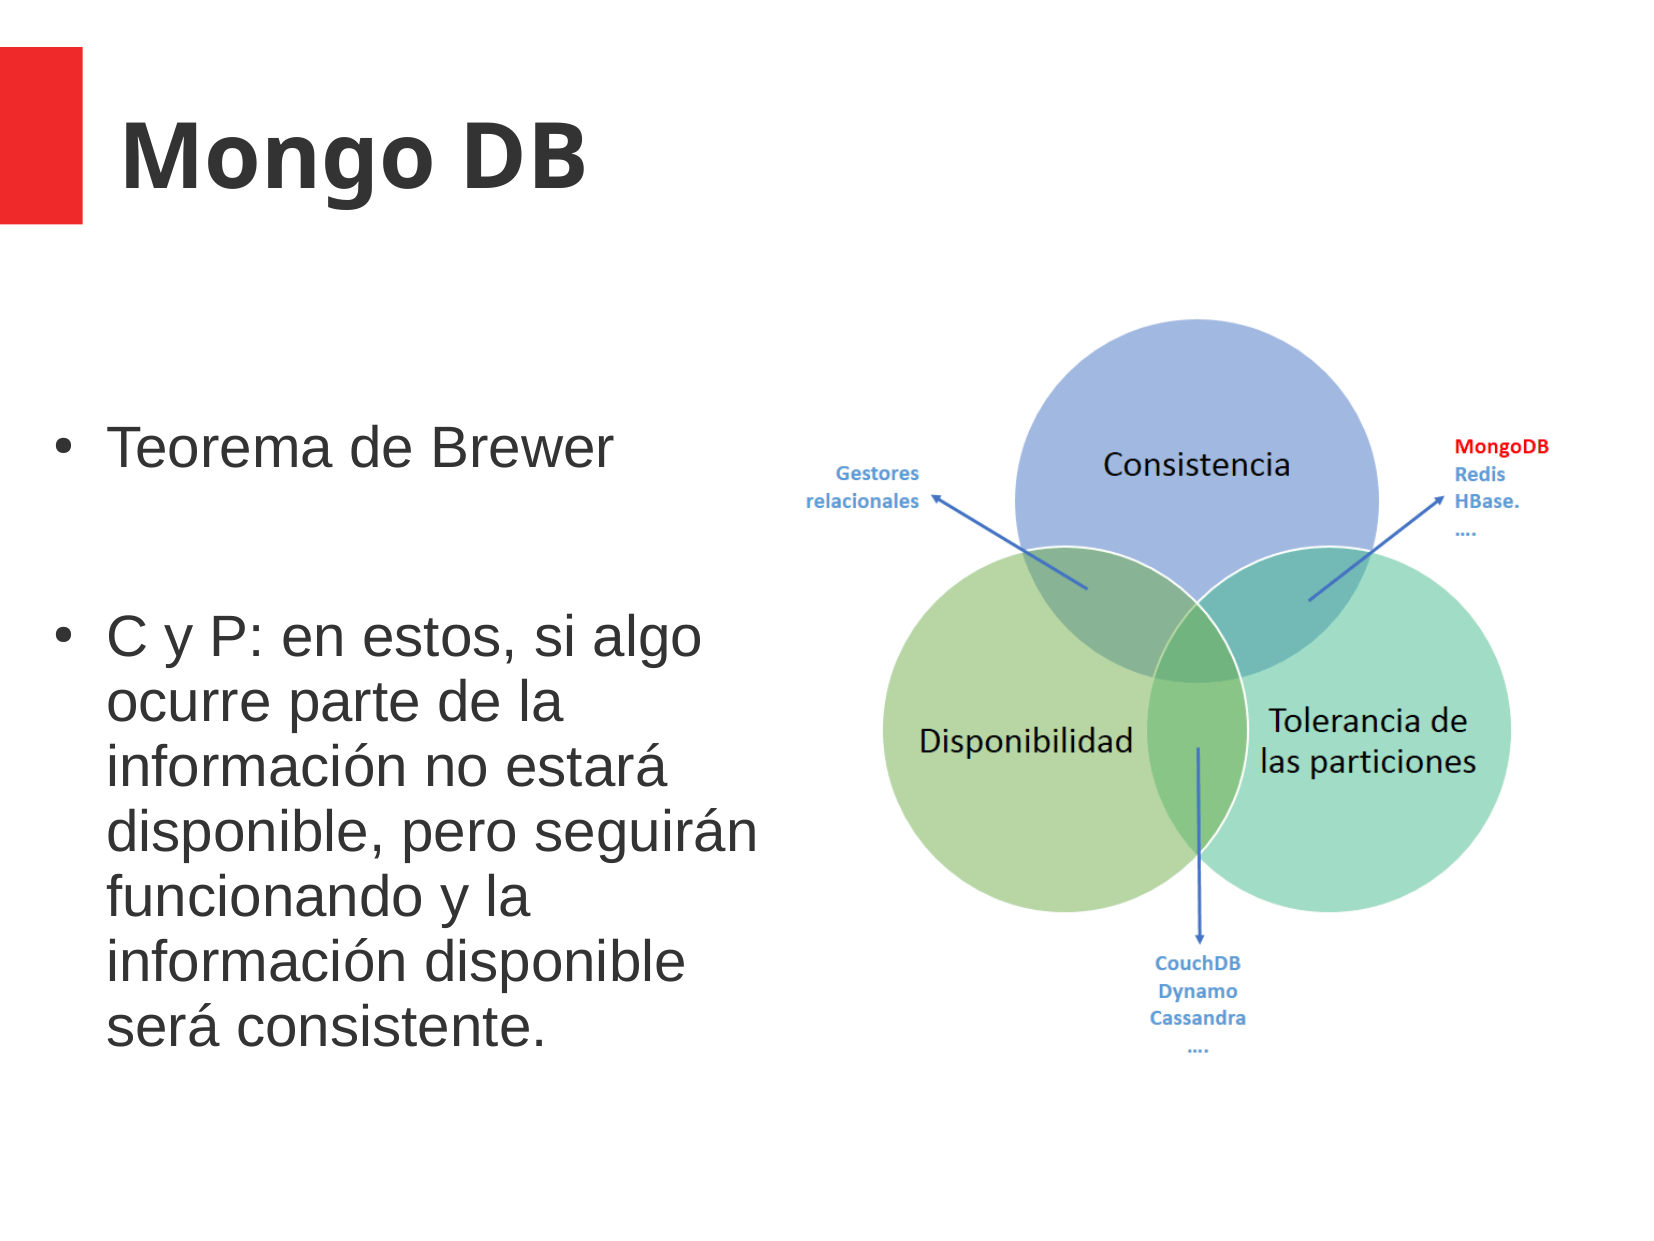

# Mongo DB
Teorema de Brewer
C y P: en estos, si algo ocurre parte de la información no estará disponible, pero seguirán funcionando y la información disponible será consistente.